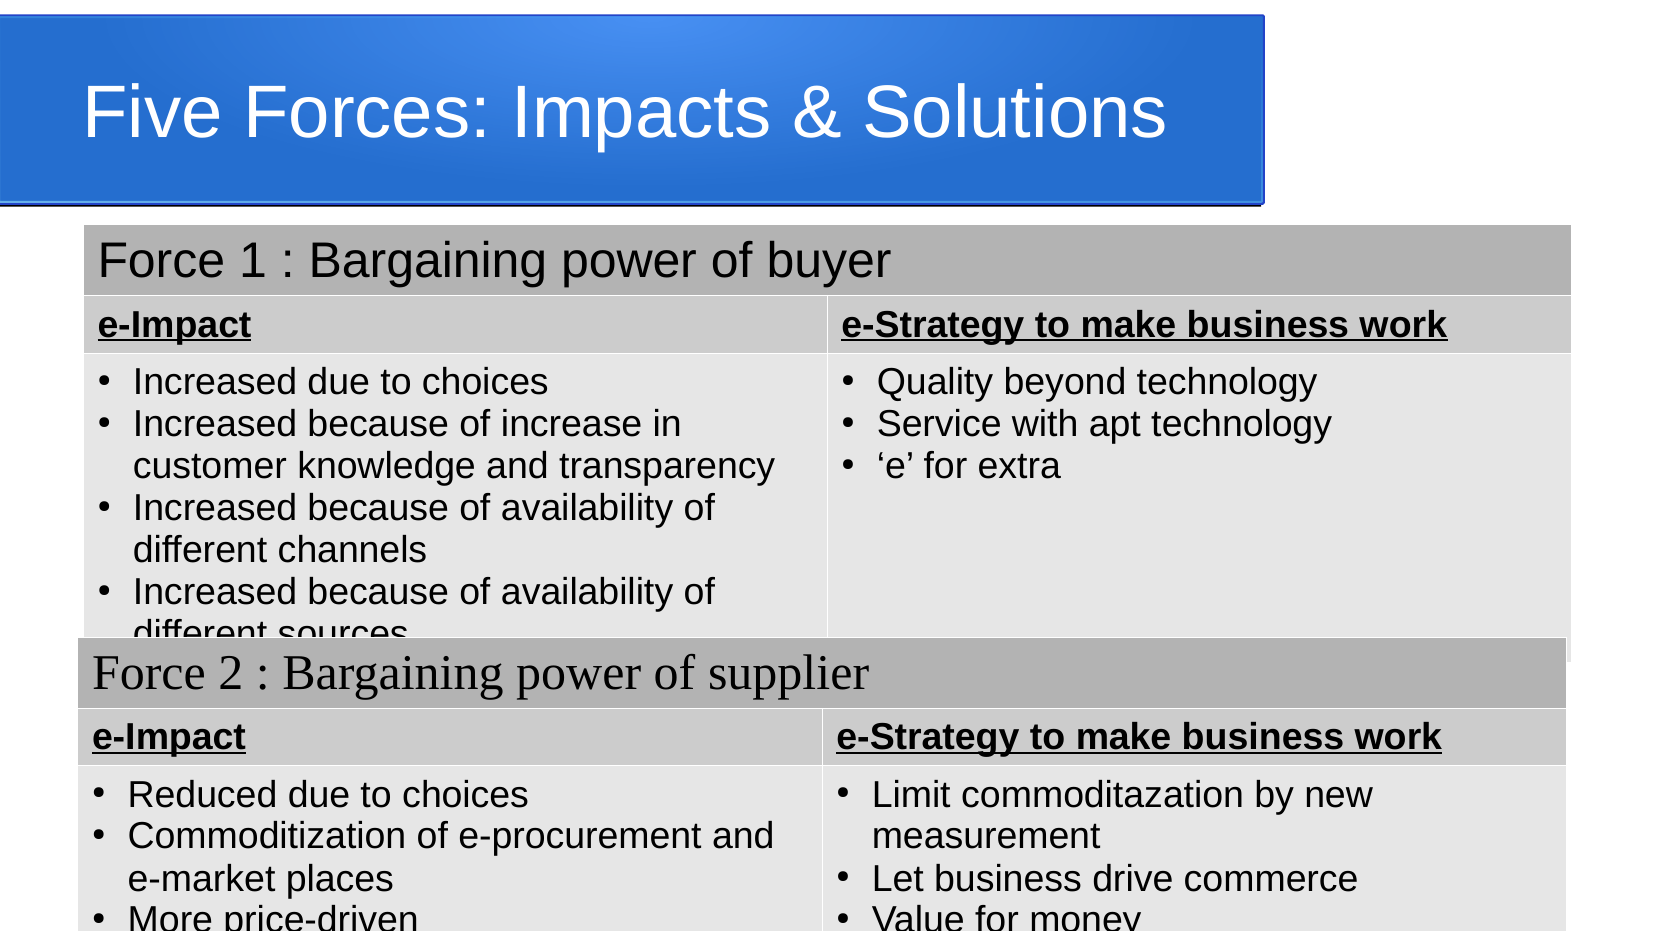

# Five Forces: Impacts & Solutions
| Force 1 : Bargaining power of buyer | |
| --- | --- |
| e-Impact | e-Strategy to make business work |
| Increased due to choices Increased because of increase in customer knowledge and transparency Increased because of availability of different channels Increased because of availability of different sources | Quality beyond technology Service with apt technology ‘e’ for extra |
| Force 2 : Bargaining power of supplier | |
| --- | --- |
| e-Impact | e-Strategy to make business work |
| Reduced due to choices Commoditization of e-procurement and e-market places More price-driven | Limit commoditazation by new measurement Let business drive commerce Value for money |